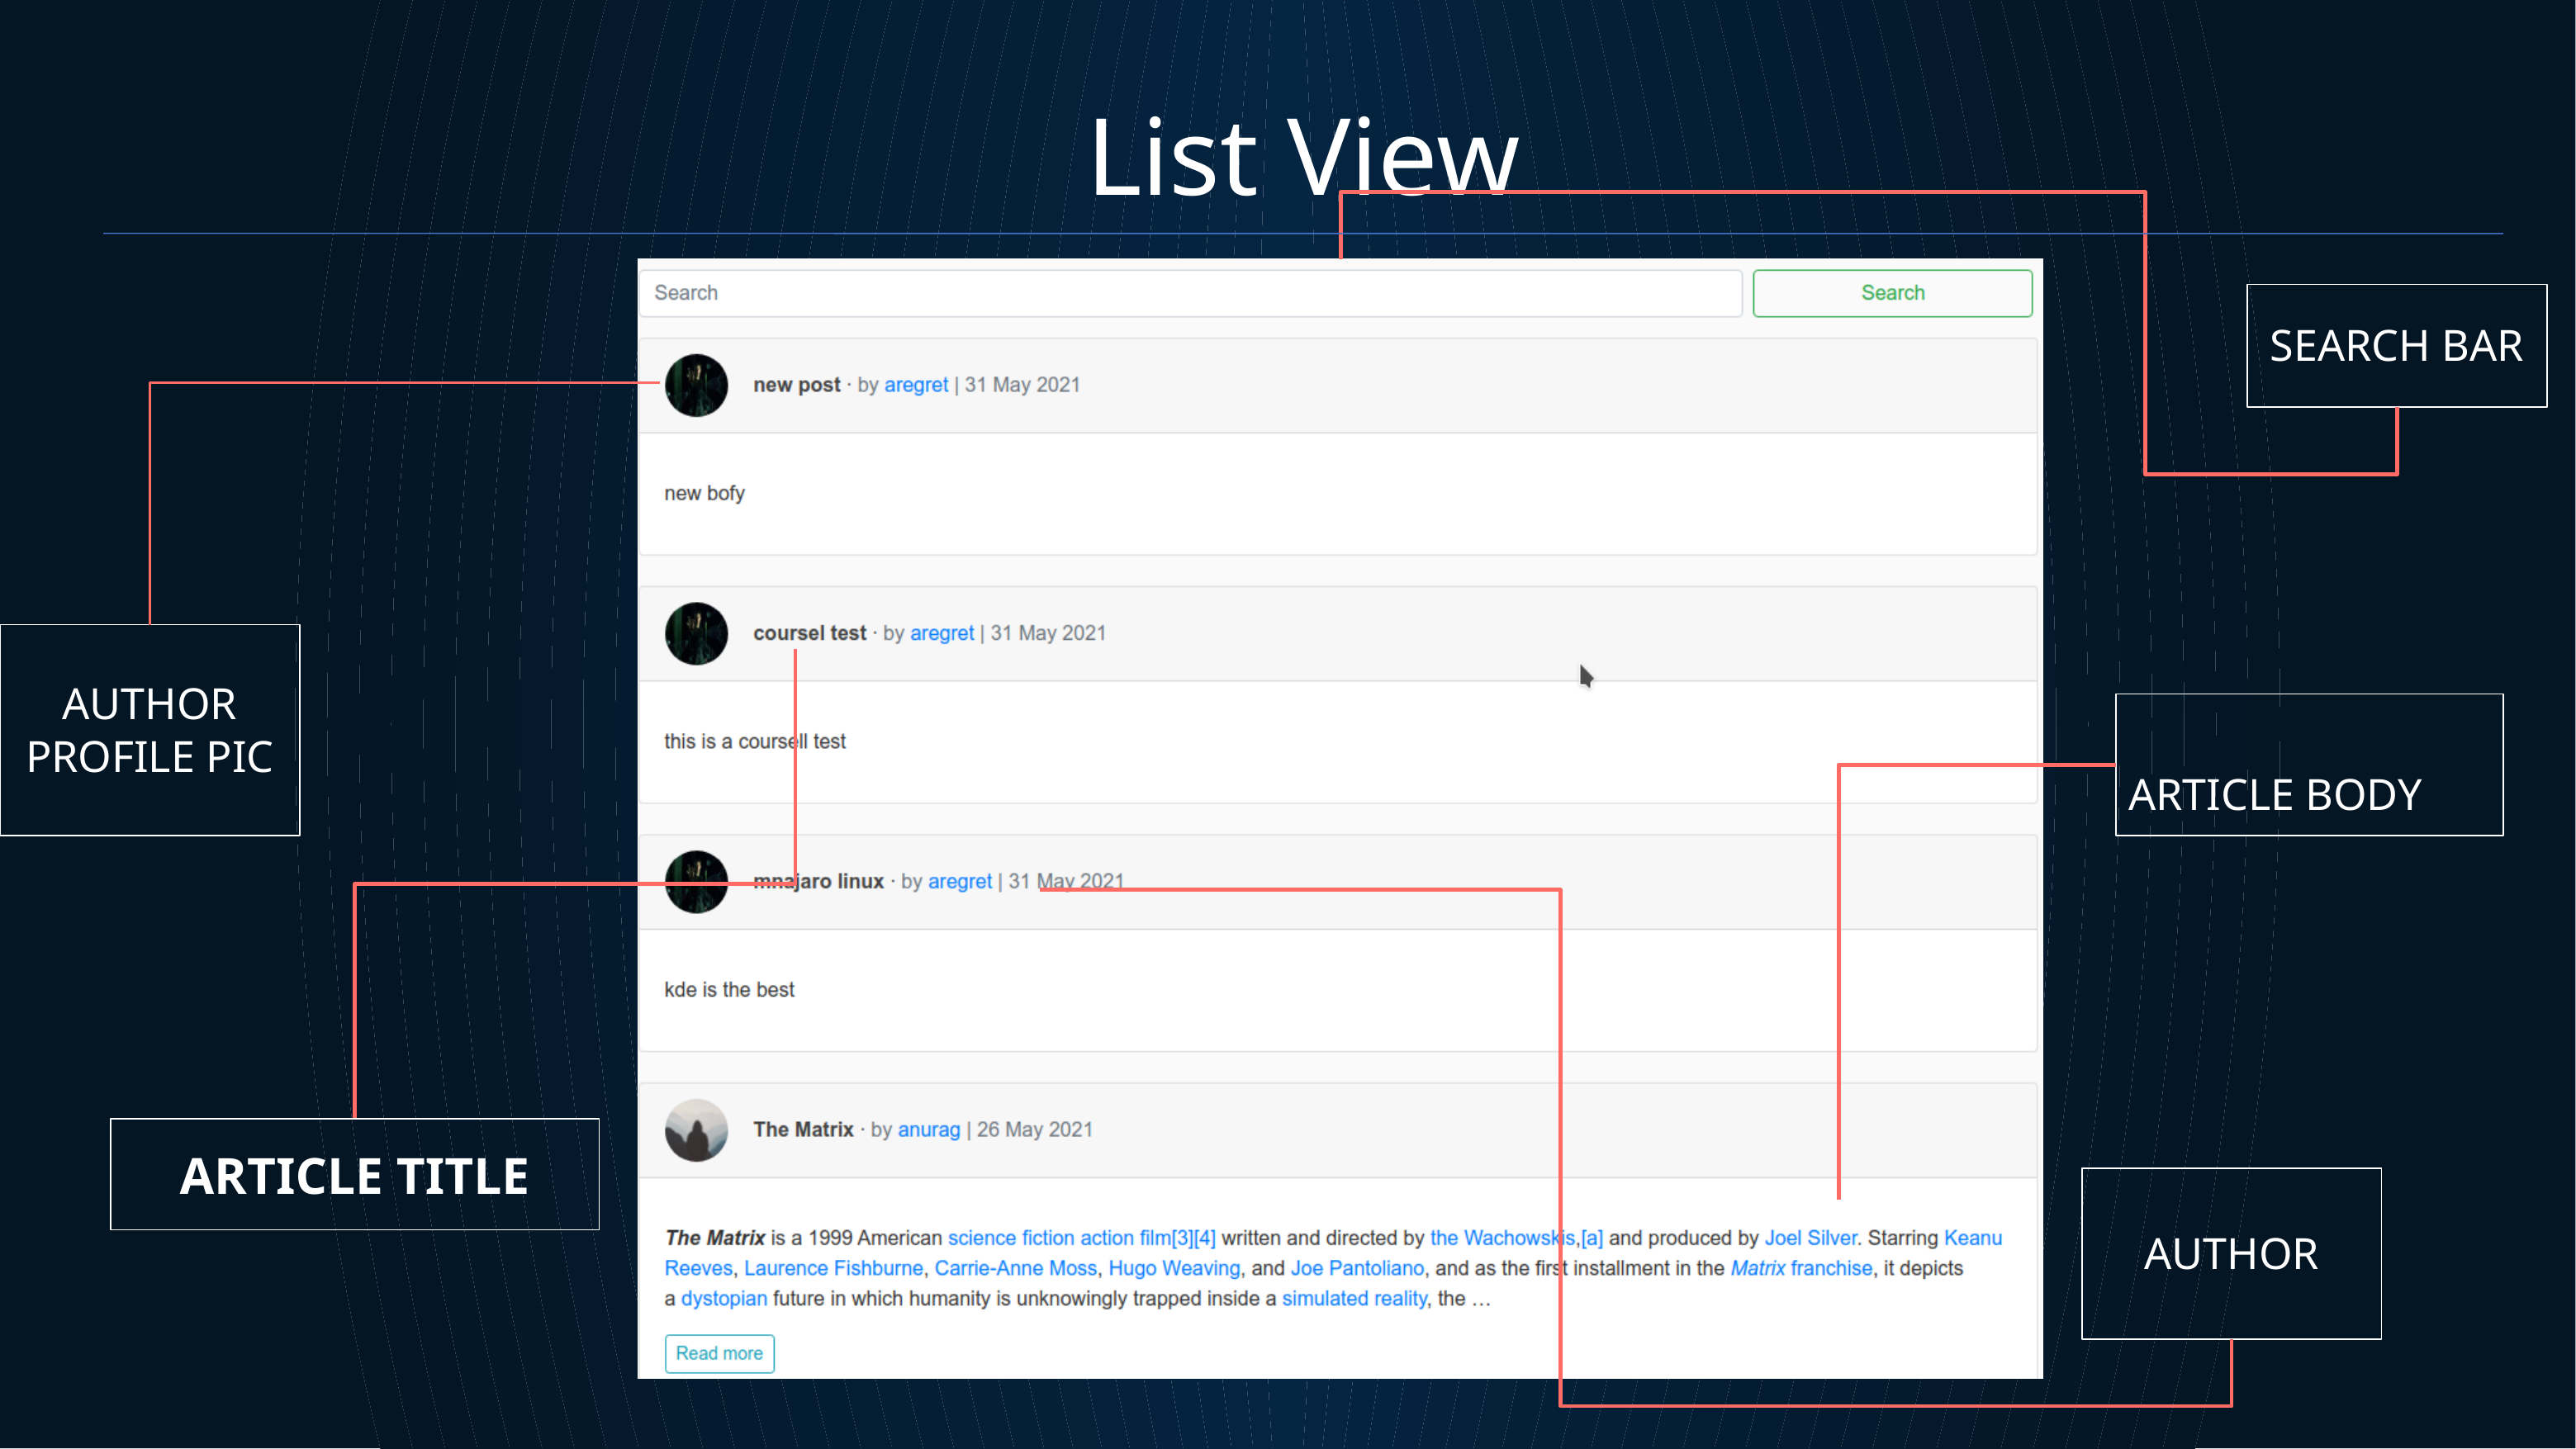

# List View
SEARCH BAR
AUTHOR
PROFILE PIC
ARTICLE BODY
ARTICLE TITLE
AUTHOR